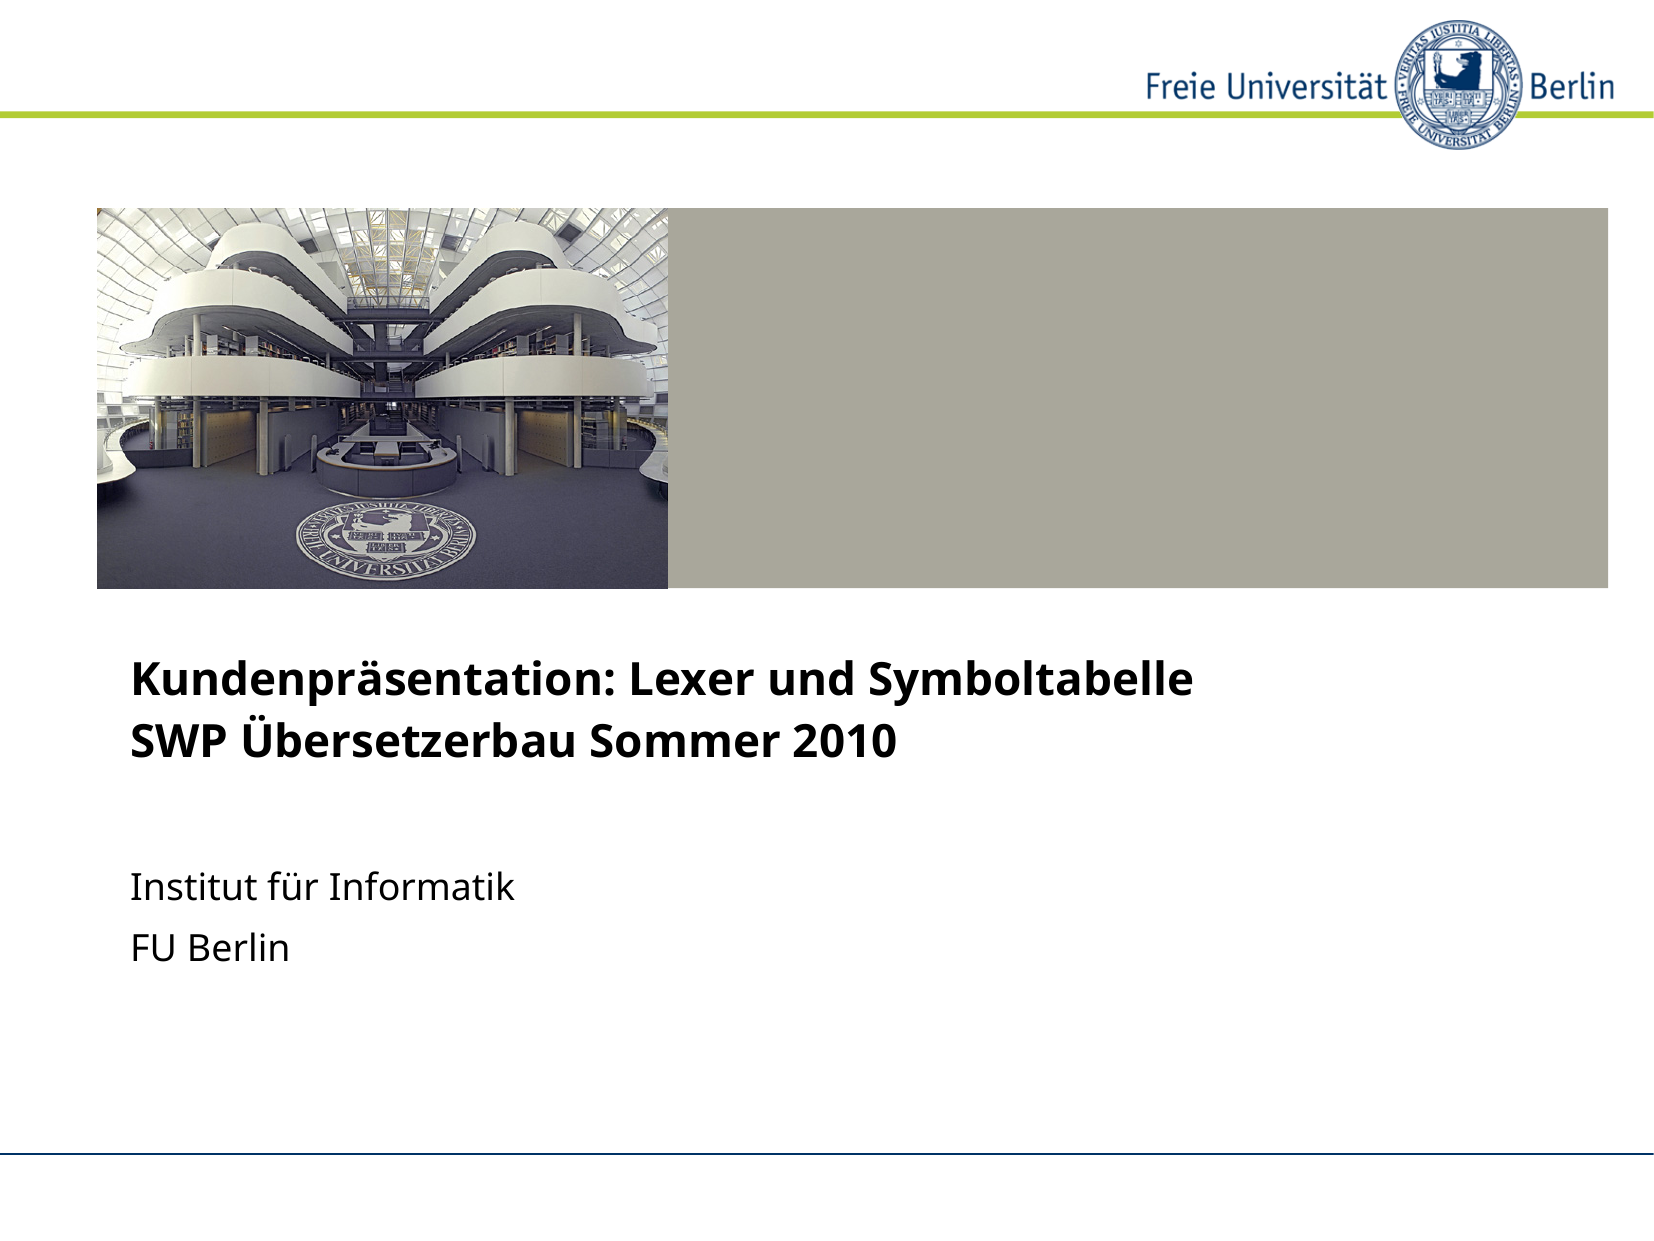

# Kundenpräsentation: Lexer und Symboltabelle SWP Übersetzerbau Sommer 2010
Institut für Informatik
FU Berlin